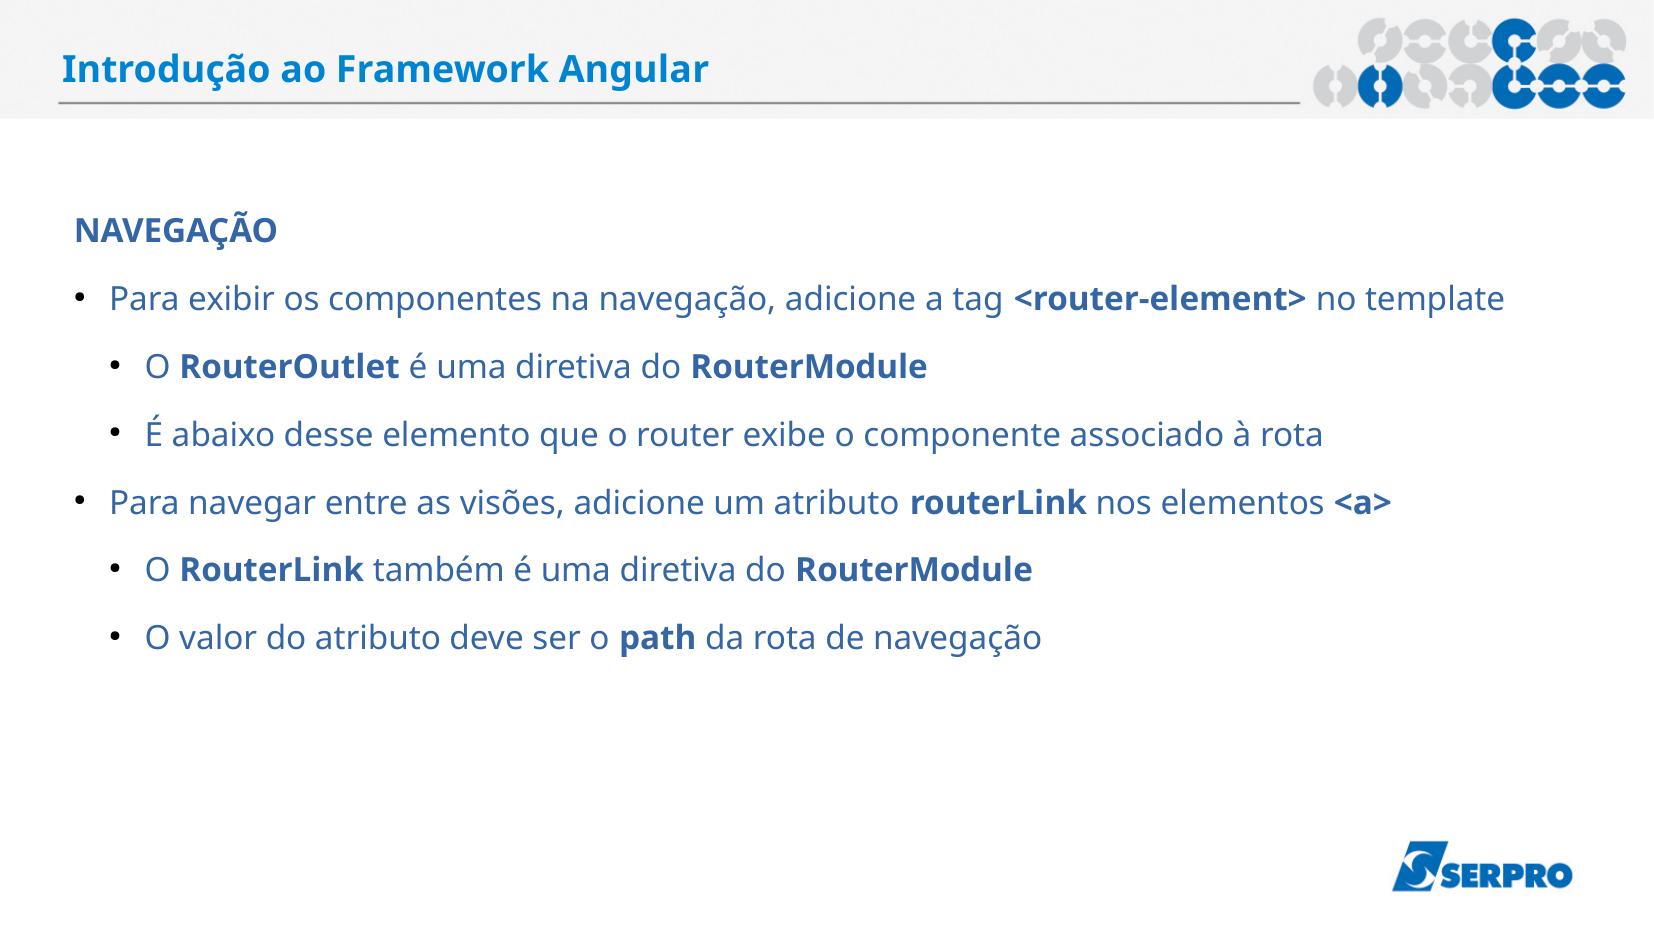

Introdução ao Framework Angular
NAVEGAÇÃO
Para exibir os componentes na navegação, adicione a tag <router-element> no template
O RouterOutlet é uma diretiva do RouterModule
É abaixo desse elemento que o router exibe o componente associado à rota
Para navegar entre as visões, adicione um atributo routerLink nos elementos <a>
O RouterLink também é uma diretiva do RouterModule
O valor do atributo deve ser o path da rota de navegação